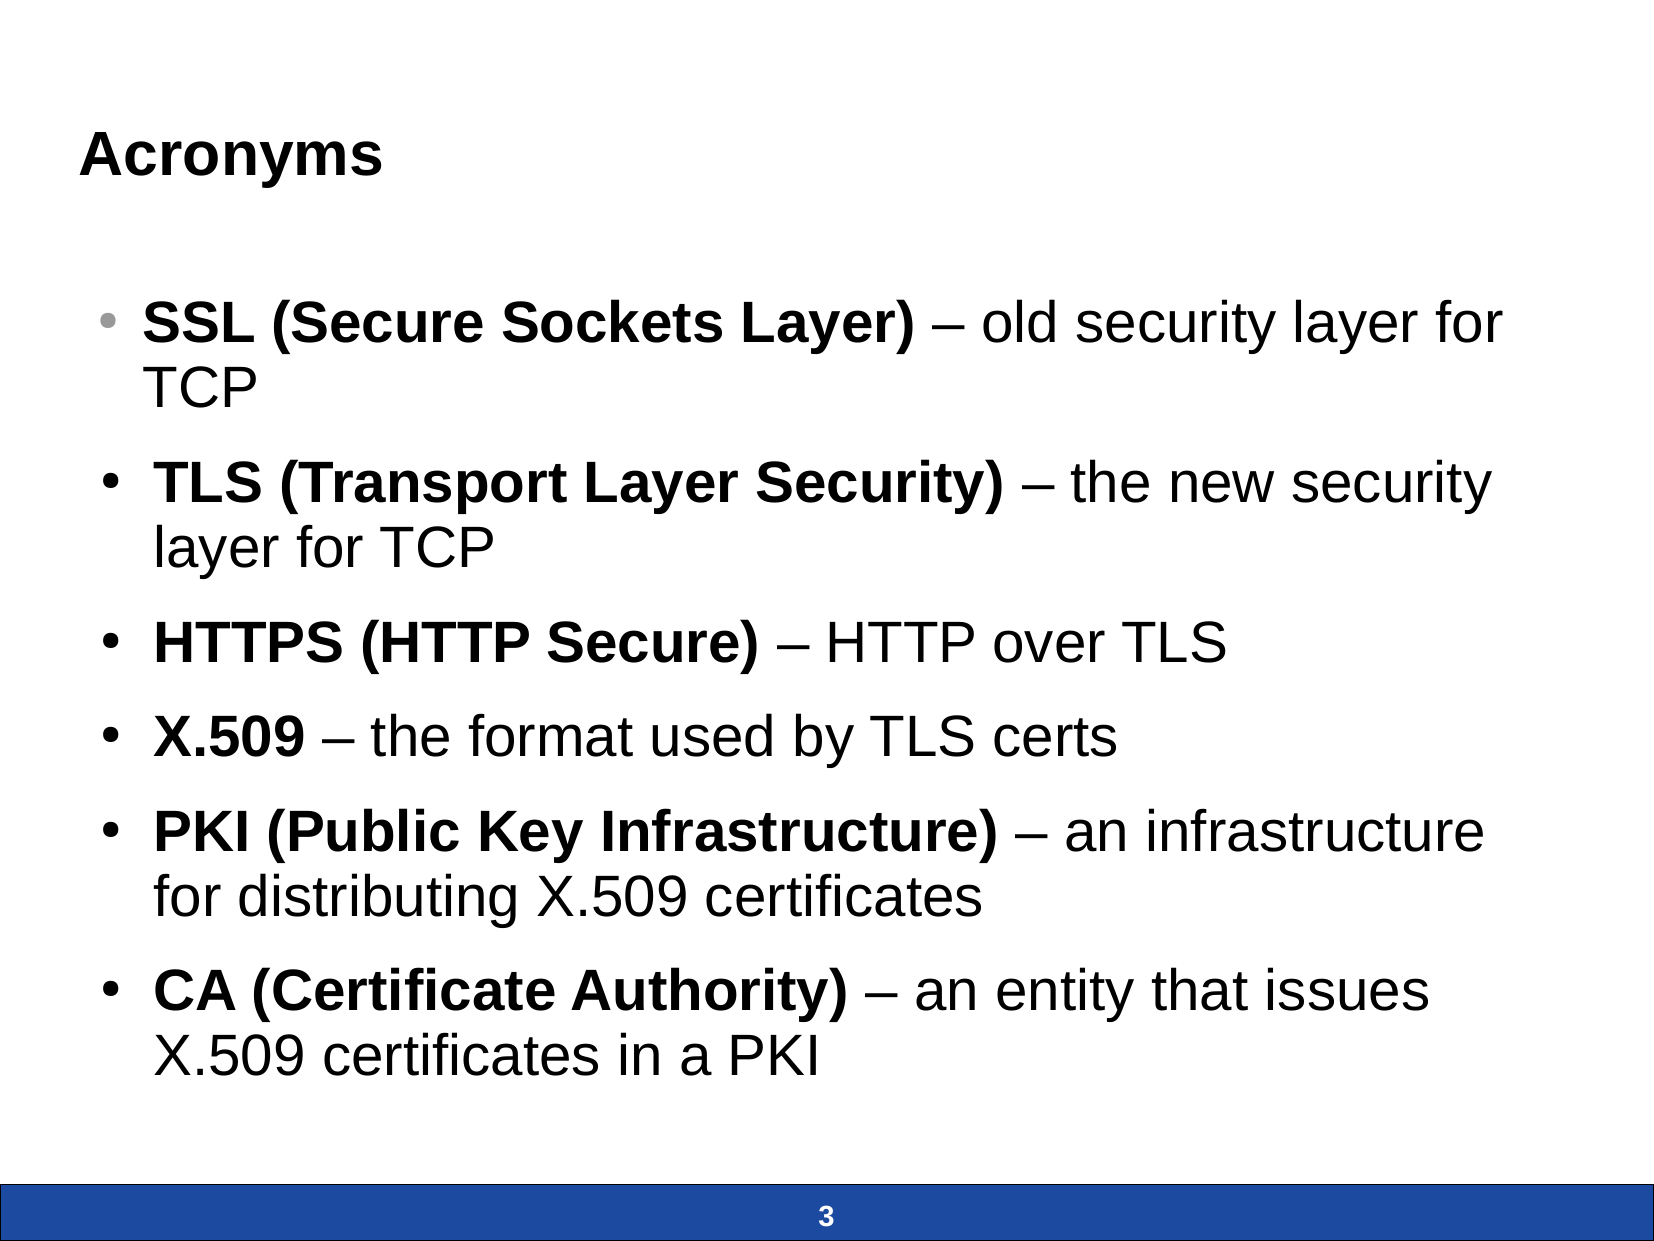

# Acronyms
SSL (Secure Sockets Layer) – old security layer for TCP
TLS (Transport Layer Security) – the new security layer for TCP
HTTPS (HTTP Secure) – HTTP over TLS
X.509 – the format used by TLS certs
PKI (Public Key Infrastructure) – an infrastructure for distributing X.509 certificates
CA (Certificate Authority) – an entity that issues X.509 certificates in a PKI
3